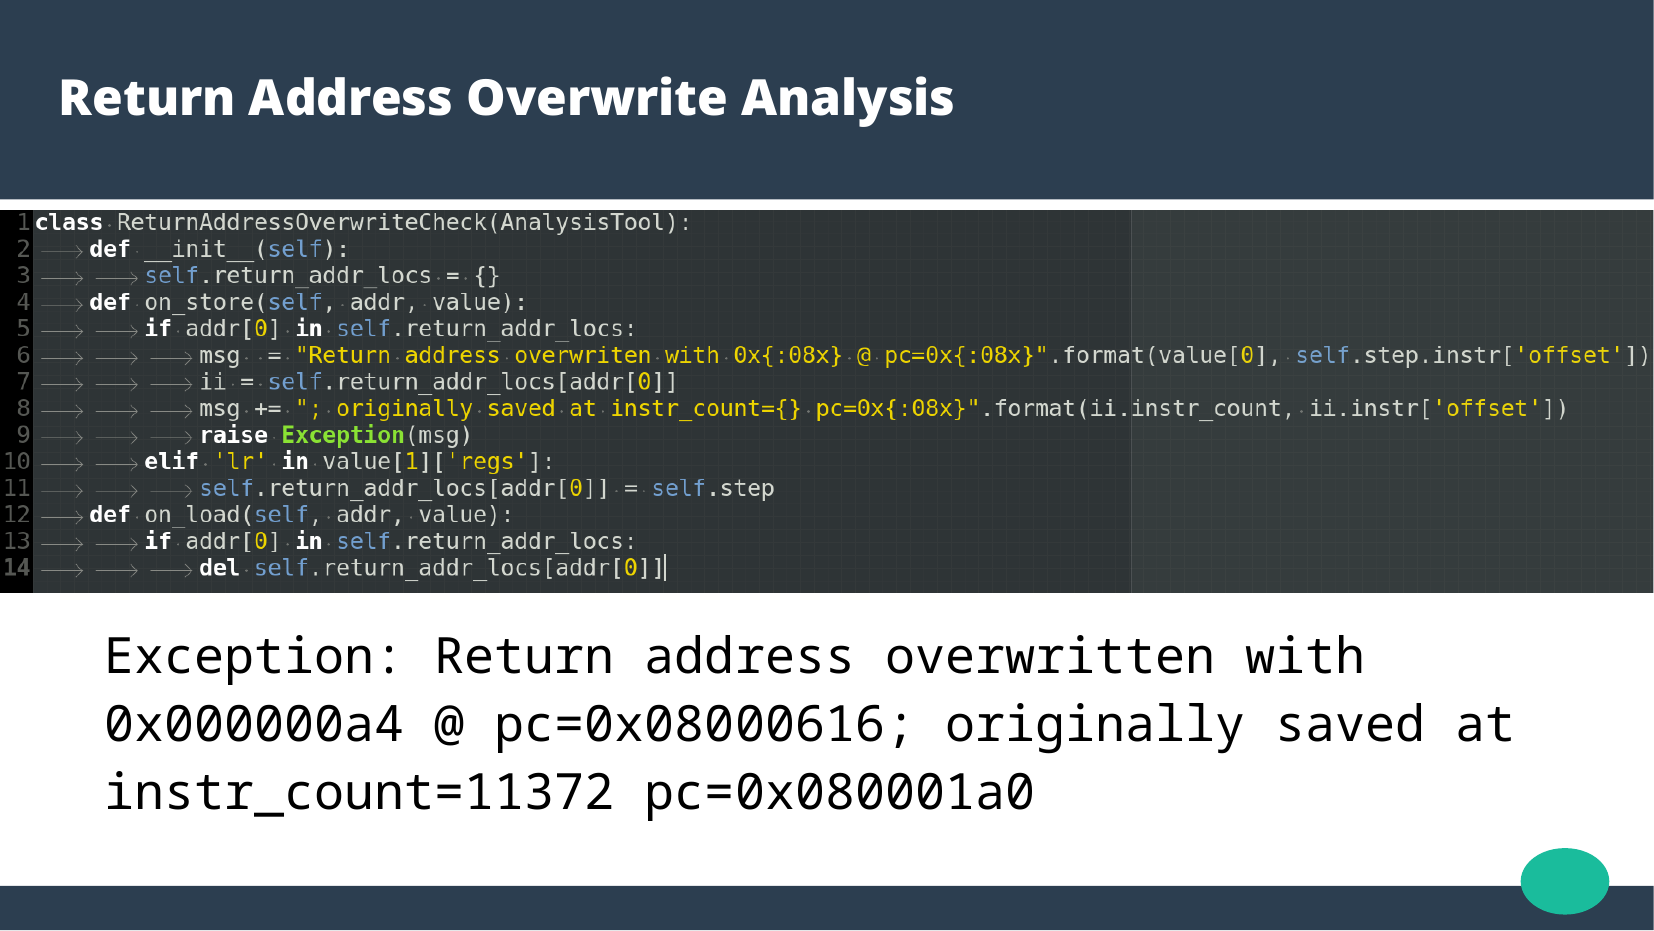

# Return Address Overwrite Analysis
Exception: Return address overwritten with 0x000000a4 @ pc=0x08000616; originally saved at instr_count=11372 pc=0x080001a0